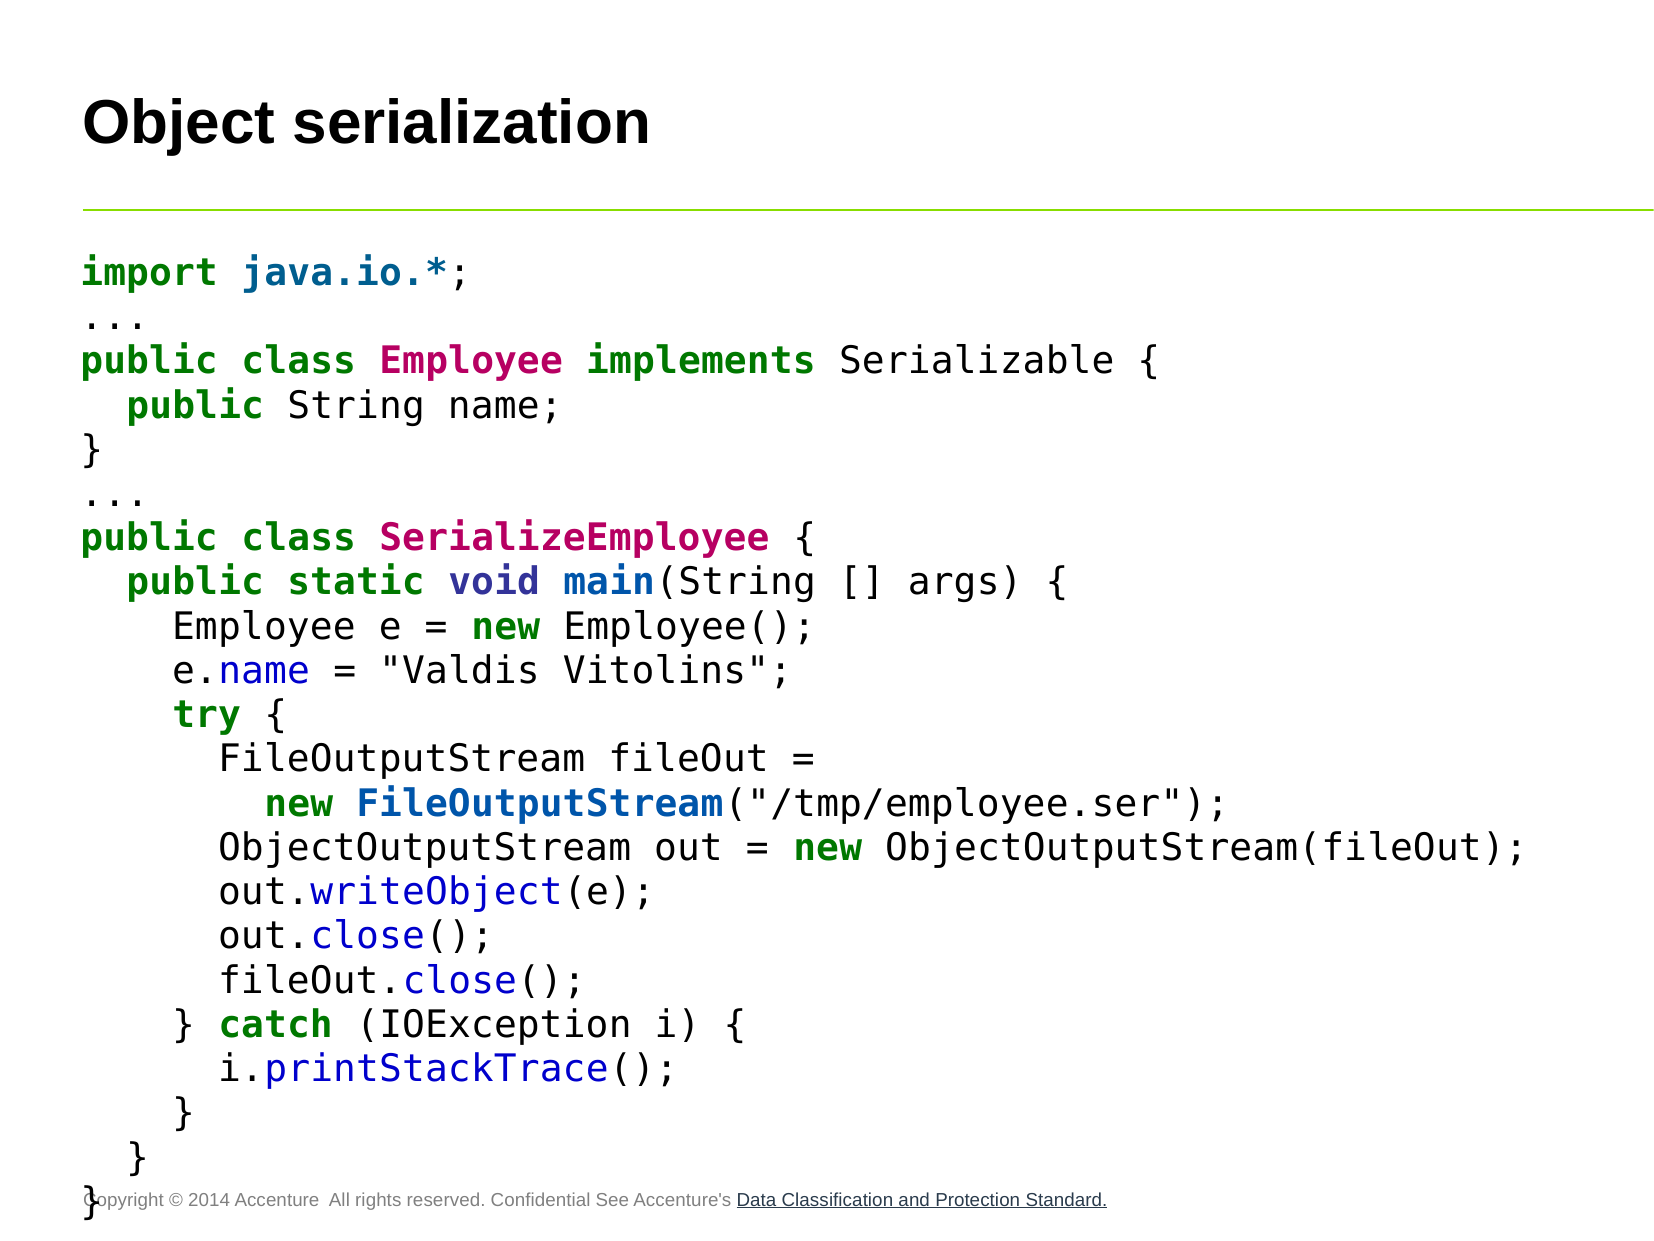

# Object serialization
import java.io.*;
...
public class Employee implements Serializable {
 public String name;
}
...
public class SerializeEmployee {
 public static void main(String [] args) {
 Employee e = new Employee();
 e.name = "Valdis Vitolins";
 try {
 FileOutputStream fileOut =
 new FileOutputStream("/tmp/employee.ser");
 ObjectOutputStream out = new ObjectOutputStream(fileOut);
 out.writeObject(e);
 out.close();
 fileOut.close();
 } catch (IOException i) {
 i.printStackTrace();
 }
 }
}